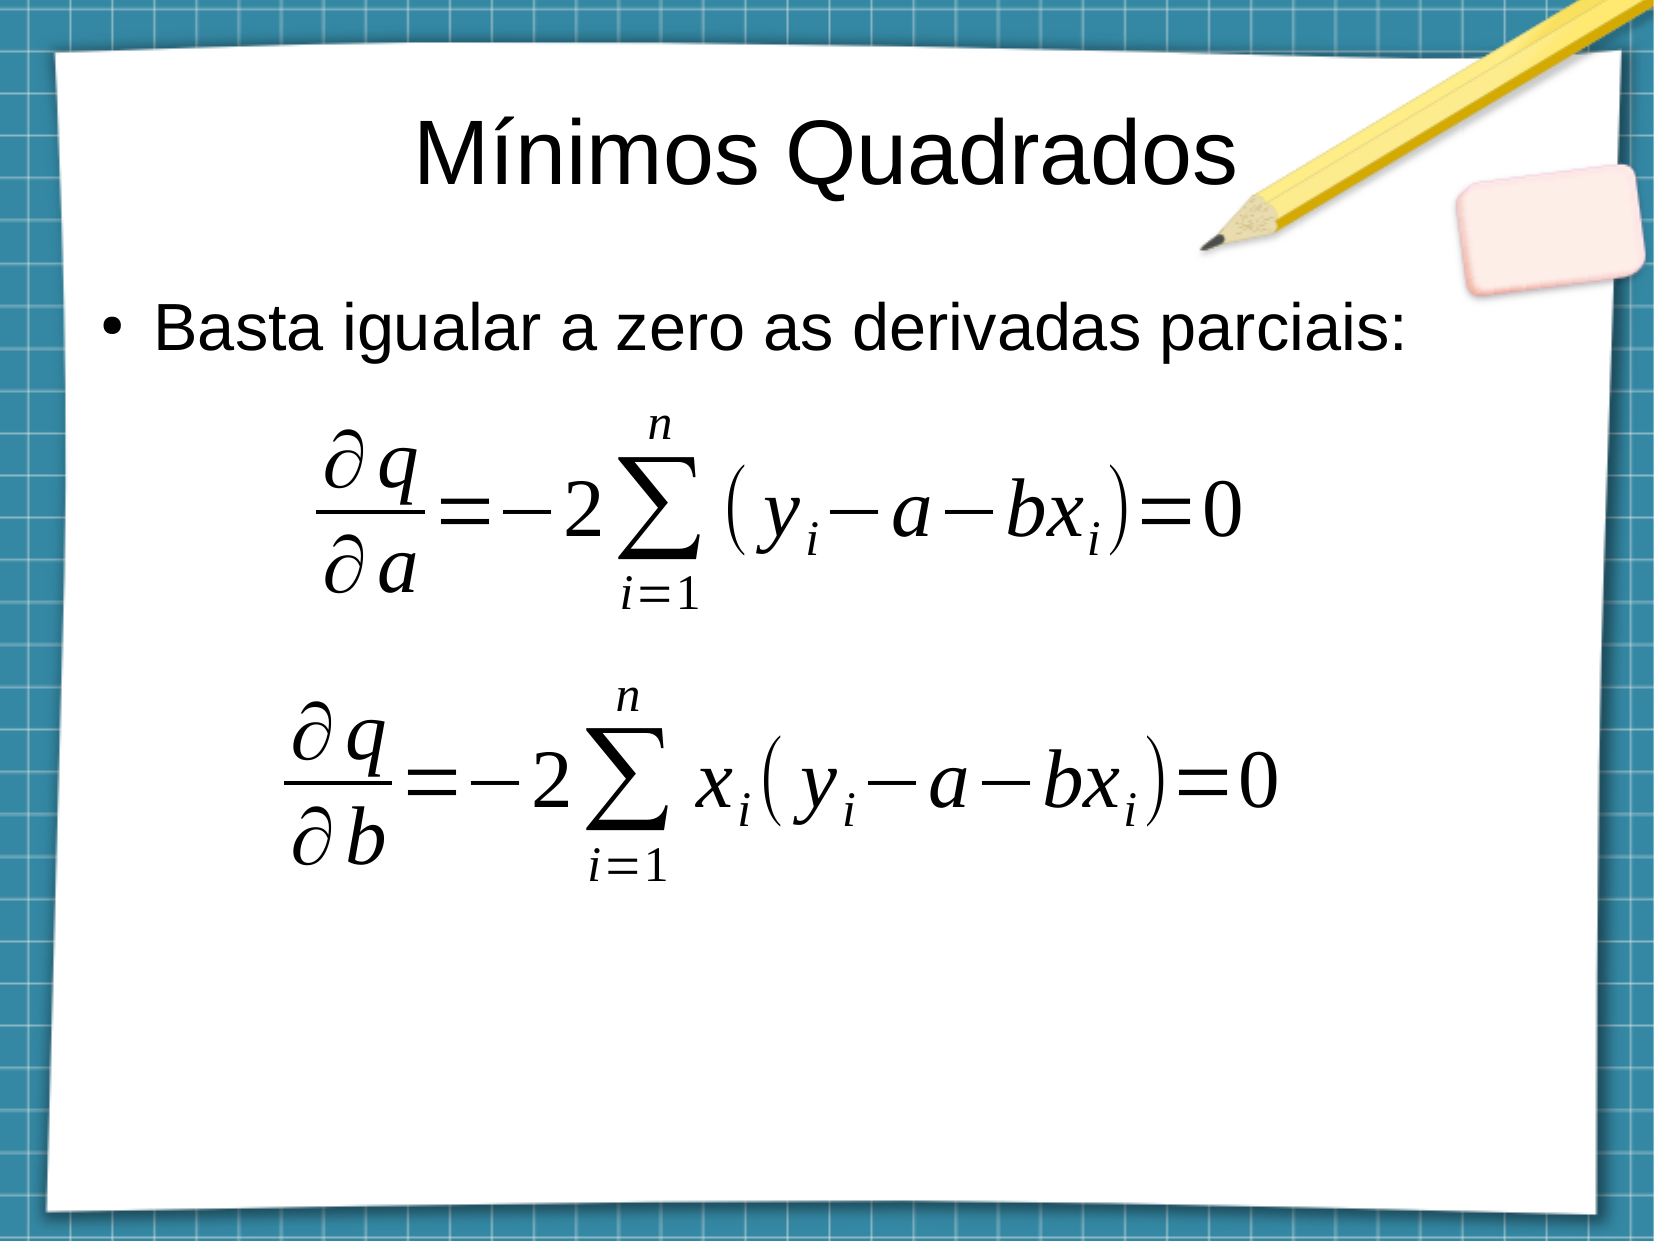

# Mínimos Quadrados
Basta igualar a zero as derivadas parciais: